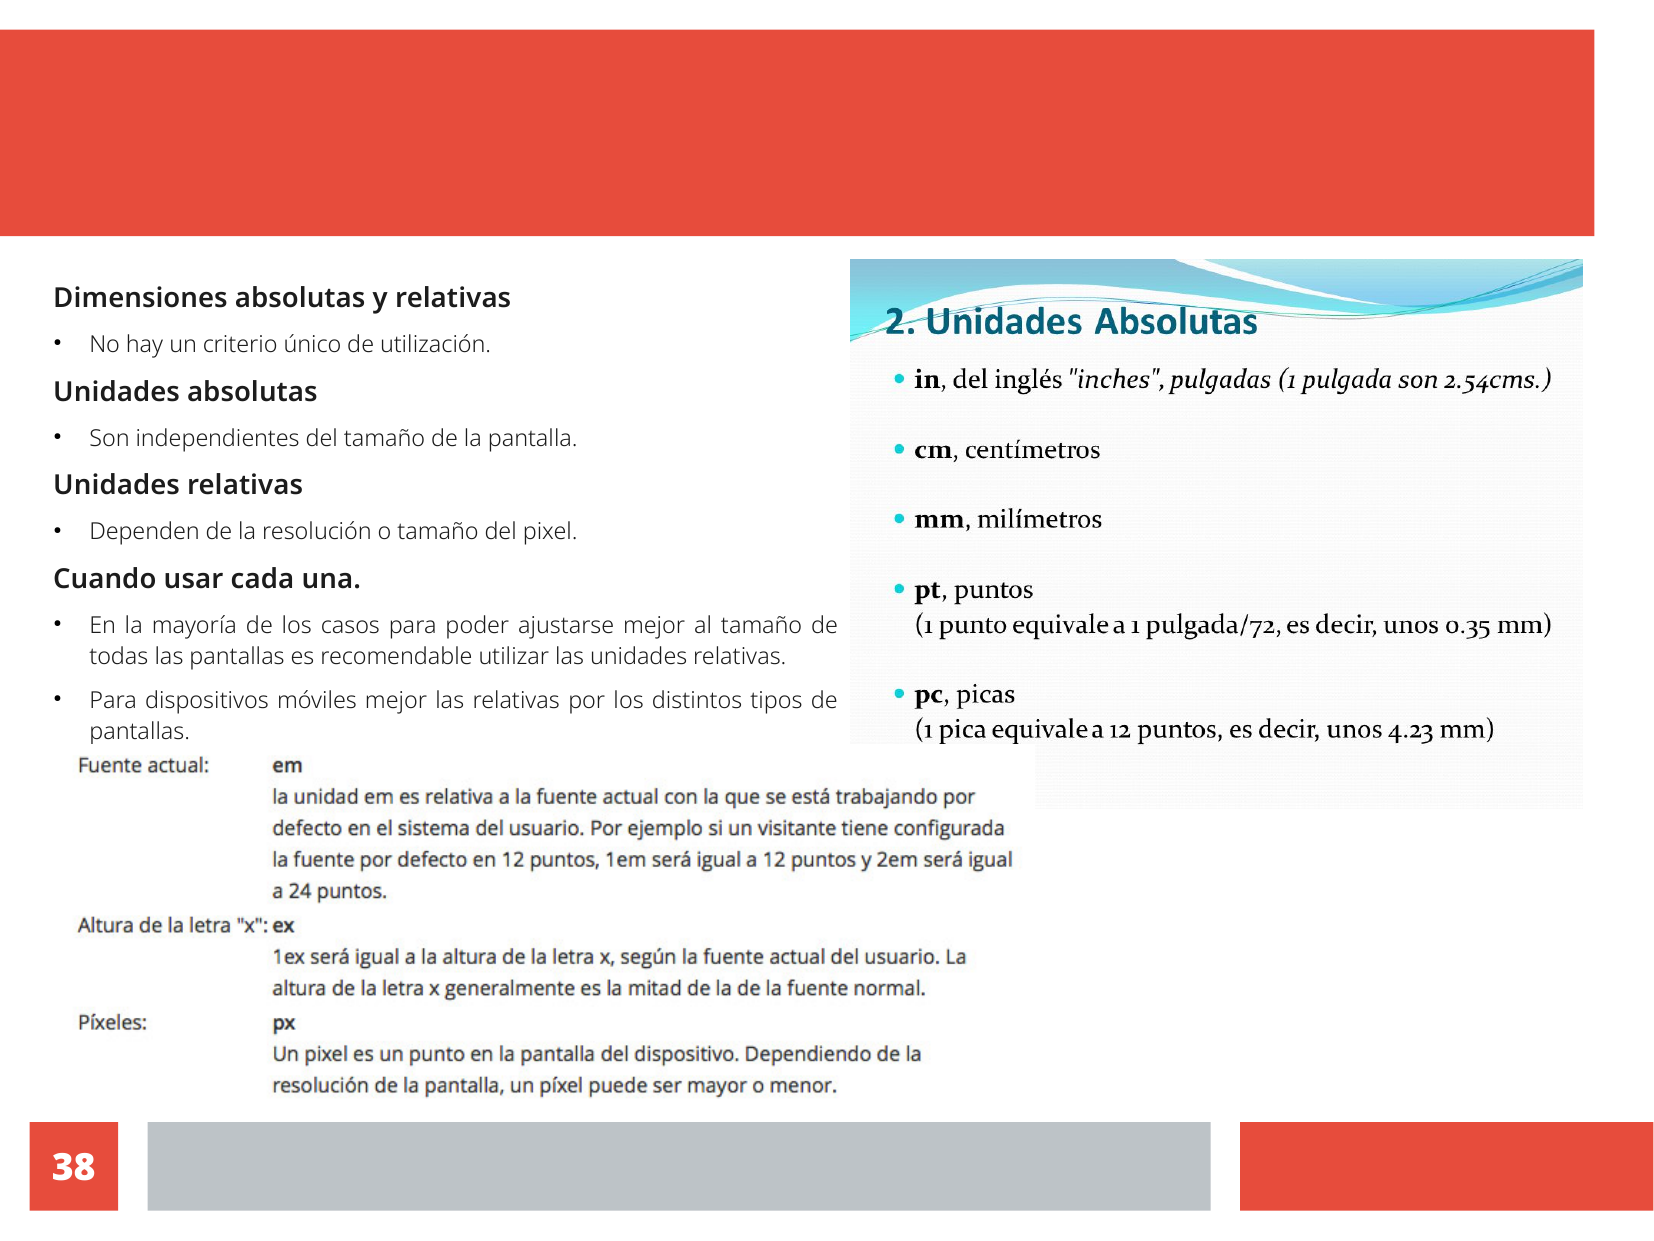

#
Dimensiones absolutas y relativas
No hay un criterio único de utilización.
Unidades absolutas
Son independientes del tamaño de la pantalla.
Unidades relativas
Dependen de la resolución o tamaño del pixel.
Cuando usar cada una.
En la mayoría de los casos para poder ajustarse mejor al tamaño de todas las pantallas es recomendable utilizar las unidades relativas.
Para dispositivos móviles mejor las relativas por los distintos tipos de pantallas.
38